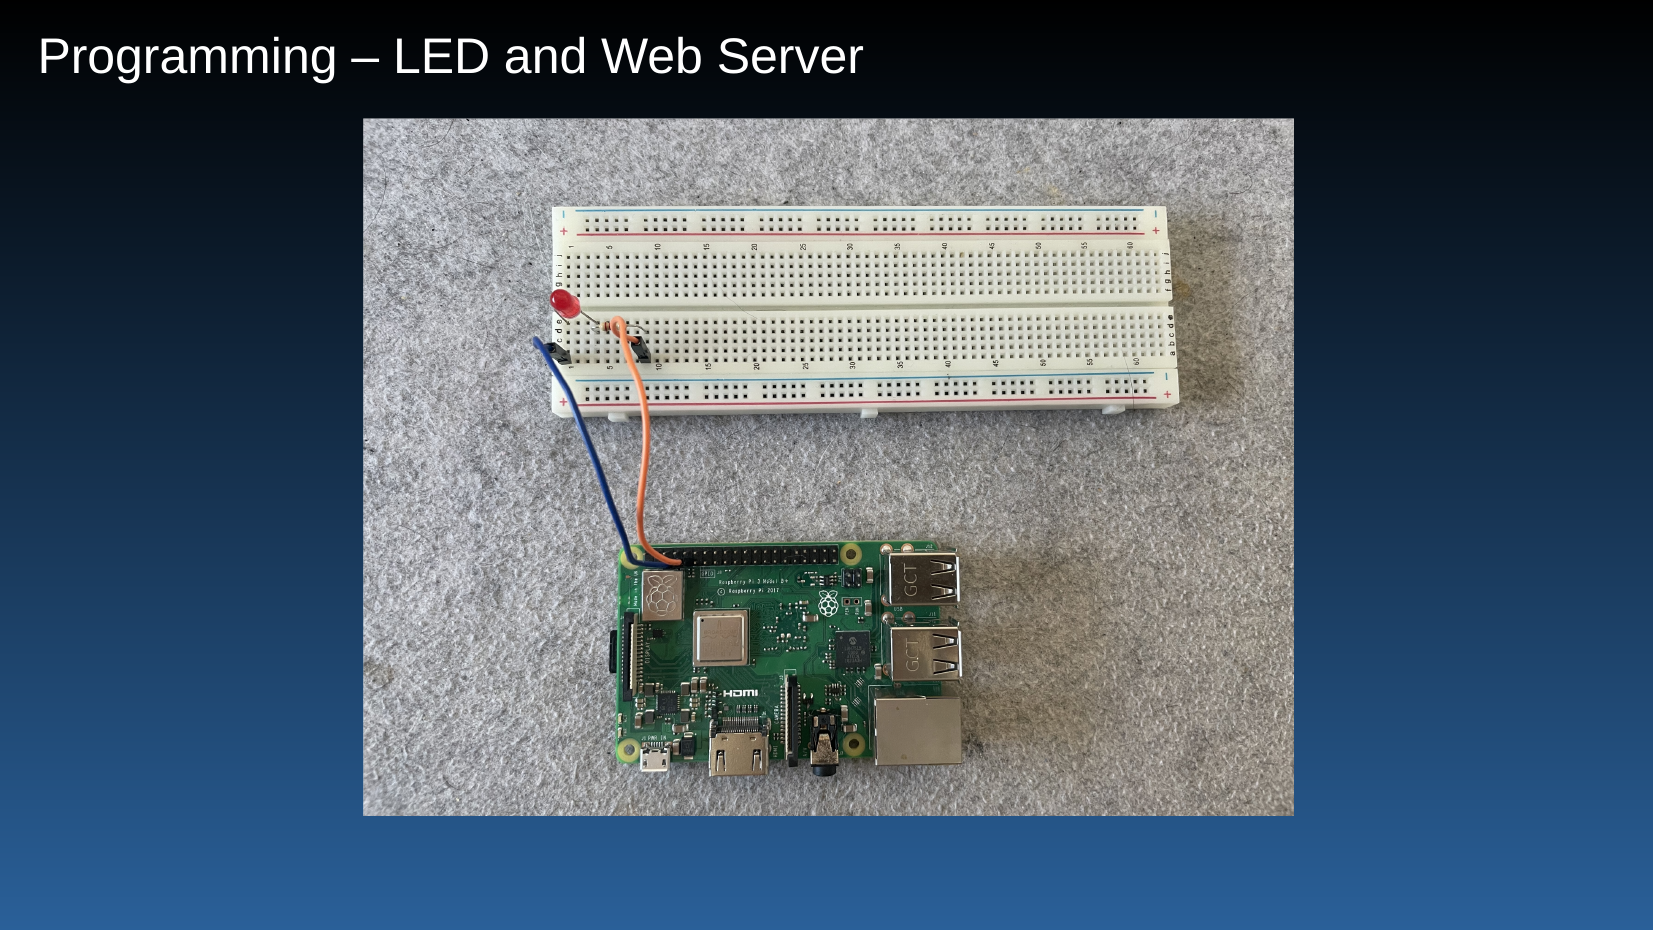

# Programming – LED and Web Server